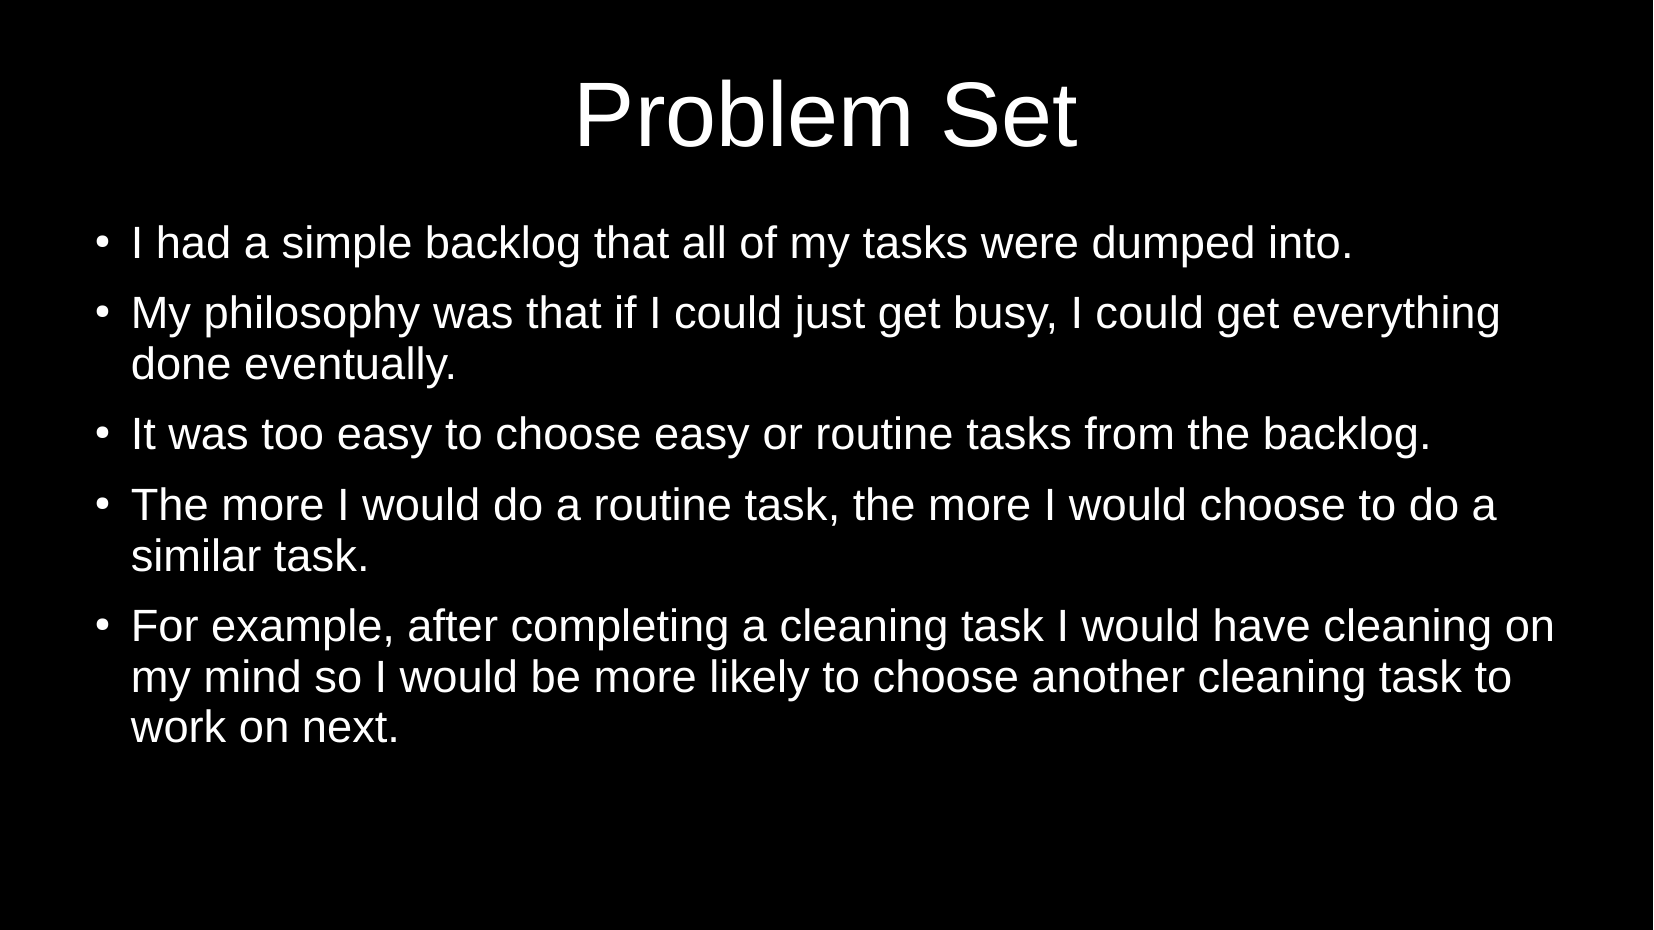

# Problem Set
I had a simple backlog that all of my tasks were dumped into.
My philosophy was that if I could just get busy, I could get everything done eventually.
It was too easy to choose easy or routine tasks from the backlog.
The more I would do a routine task, the more I would choose to do a similar task.
For example, after completing a cleaning task I would have cleaning on my mind so I would be more likely to choose another cleaning task to work on next.